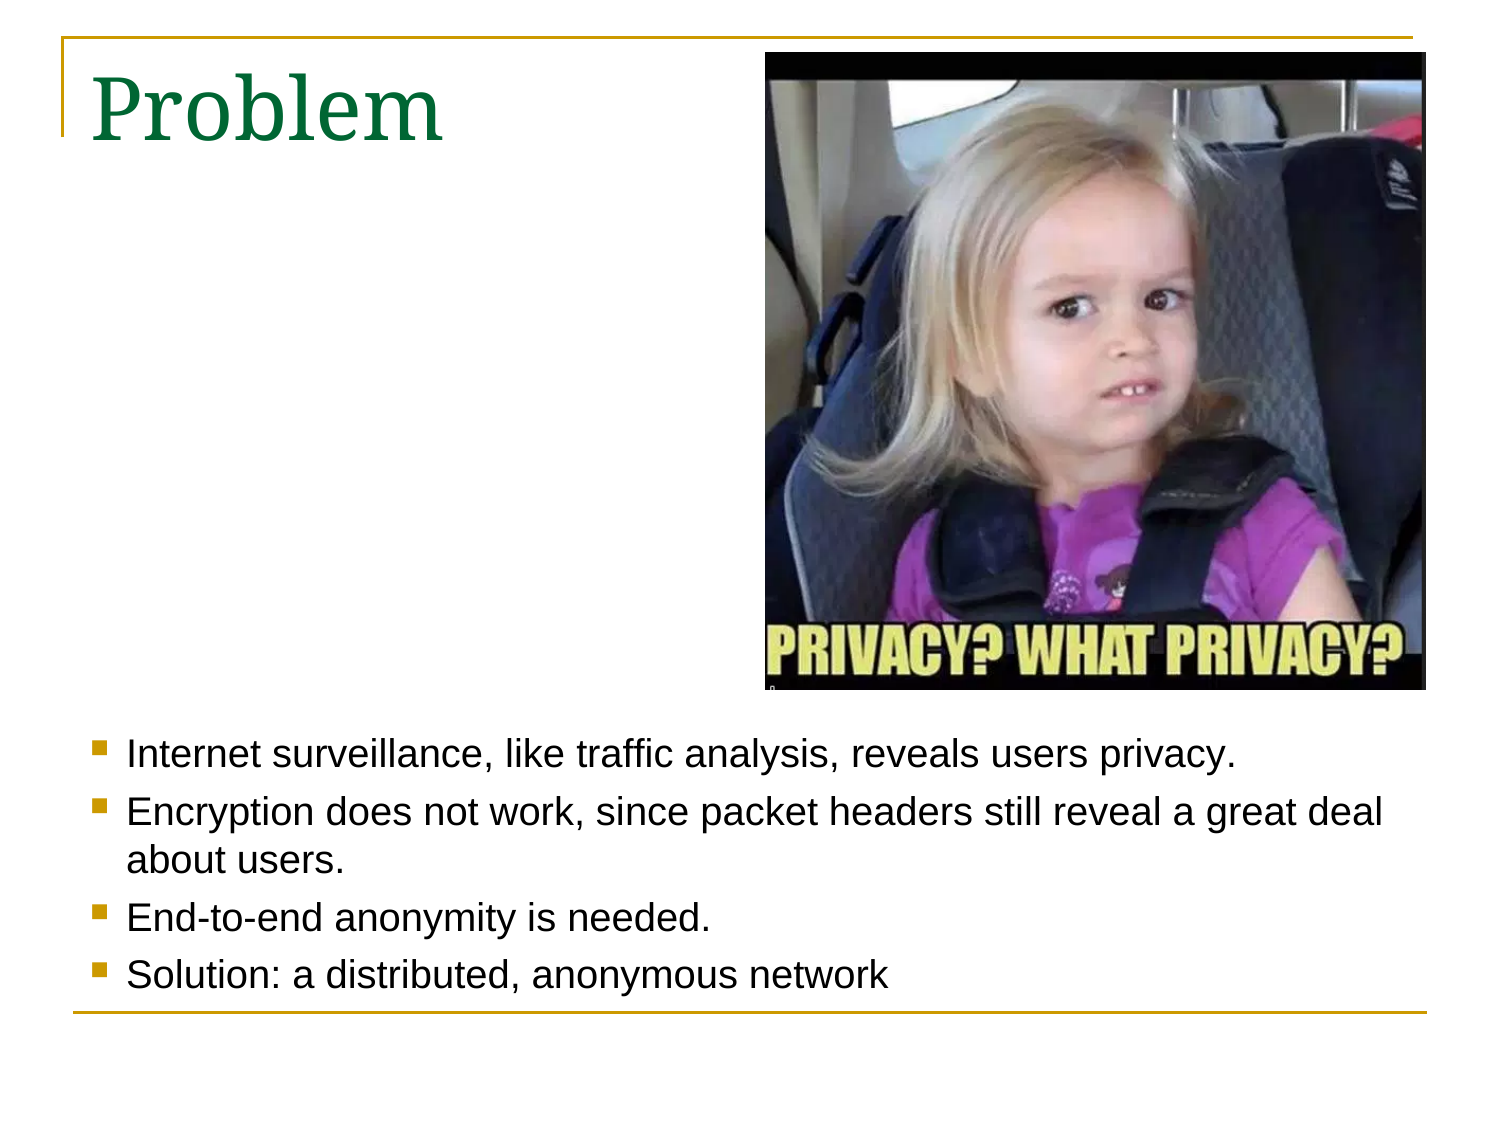

# Problem
Internet surveillance, like traffic analysis, reveals users privacy.
Encryption does not work, since packet headers still reveal a great deal about users.
End-to-end anonymity is needed.
Solution: a distributed, anonymous network